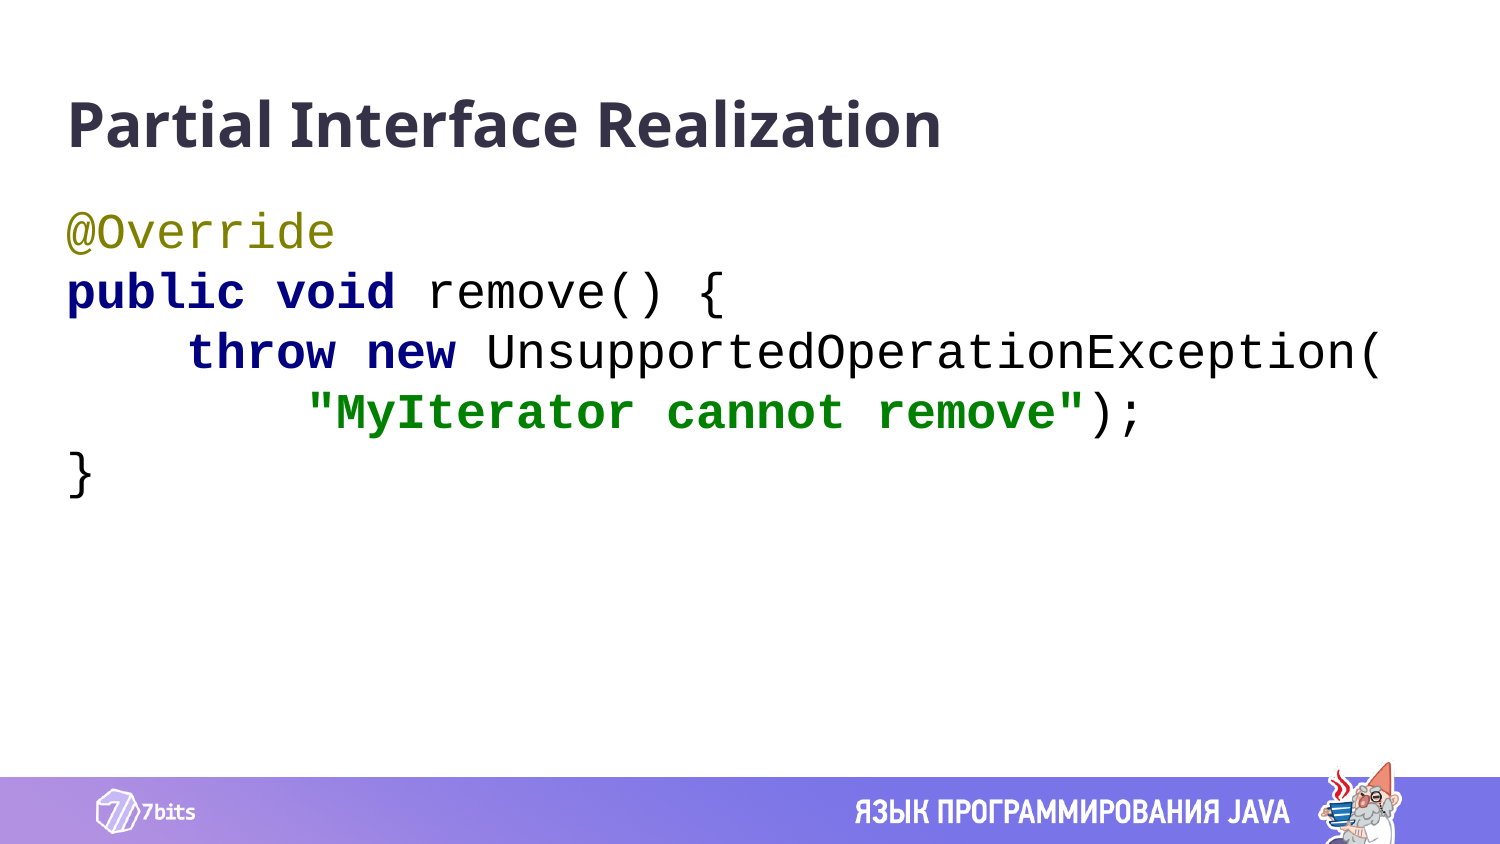

# Partial Interface Realization
@Override
public void remove() {
 throw new UnsupportedOperationException(
 "MyIterator cannot remove");
}